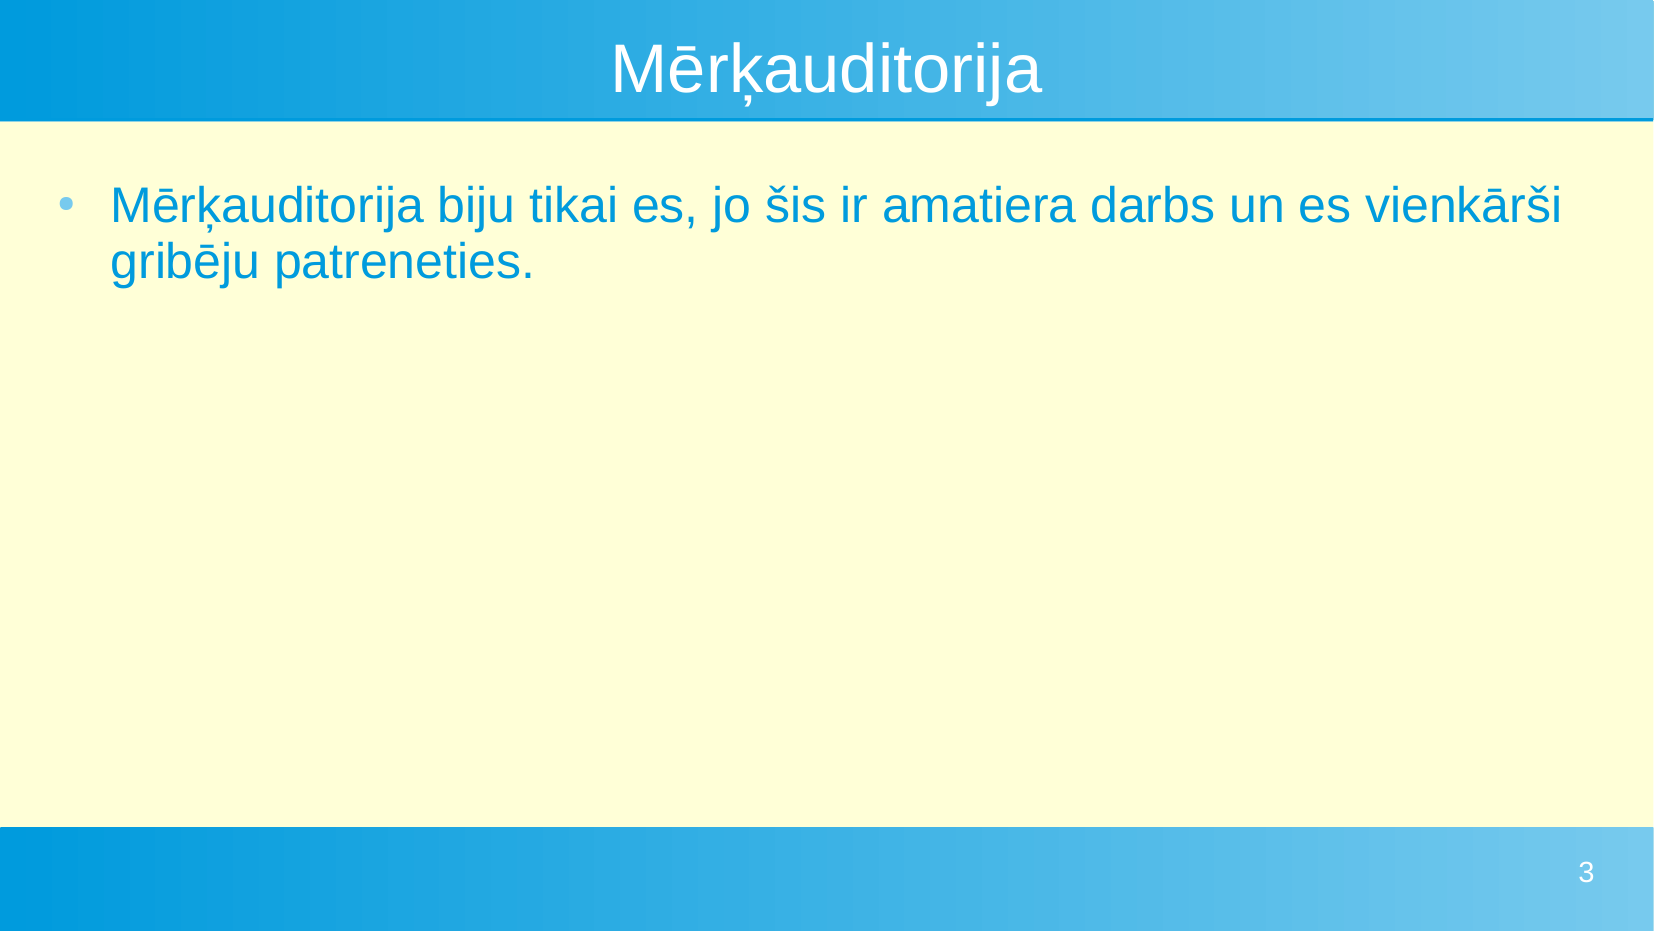

# Mērķauditorija
Mērķauditorija biju tikai es, jo šis ir amatiera darbs un es vienkārši gribēju patreneties.
3